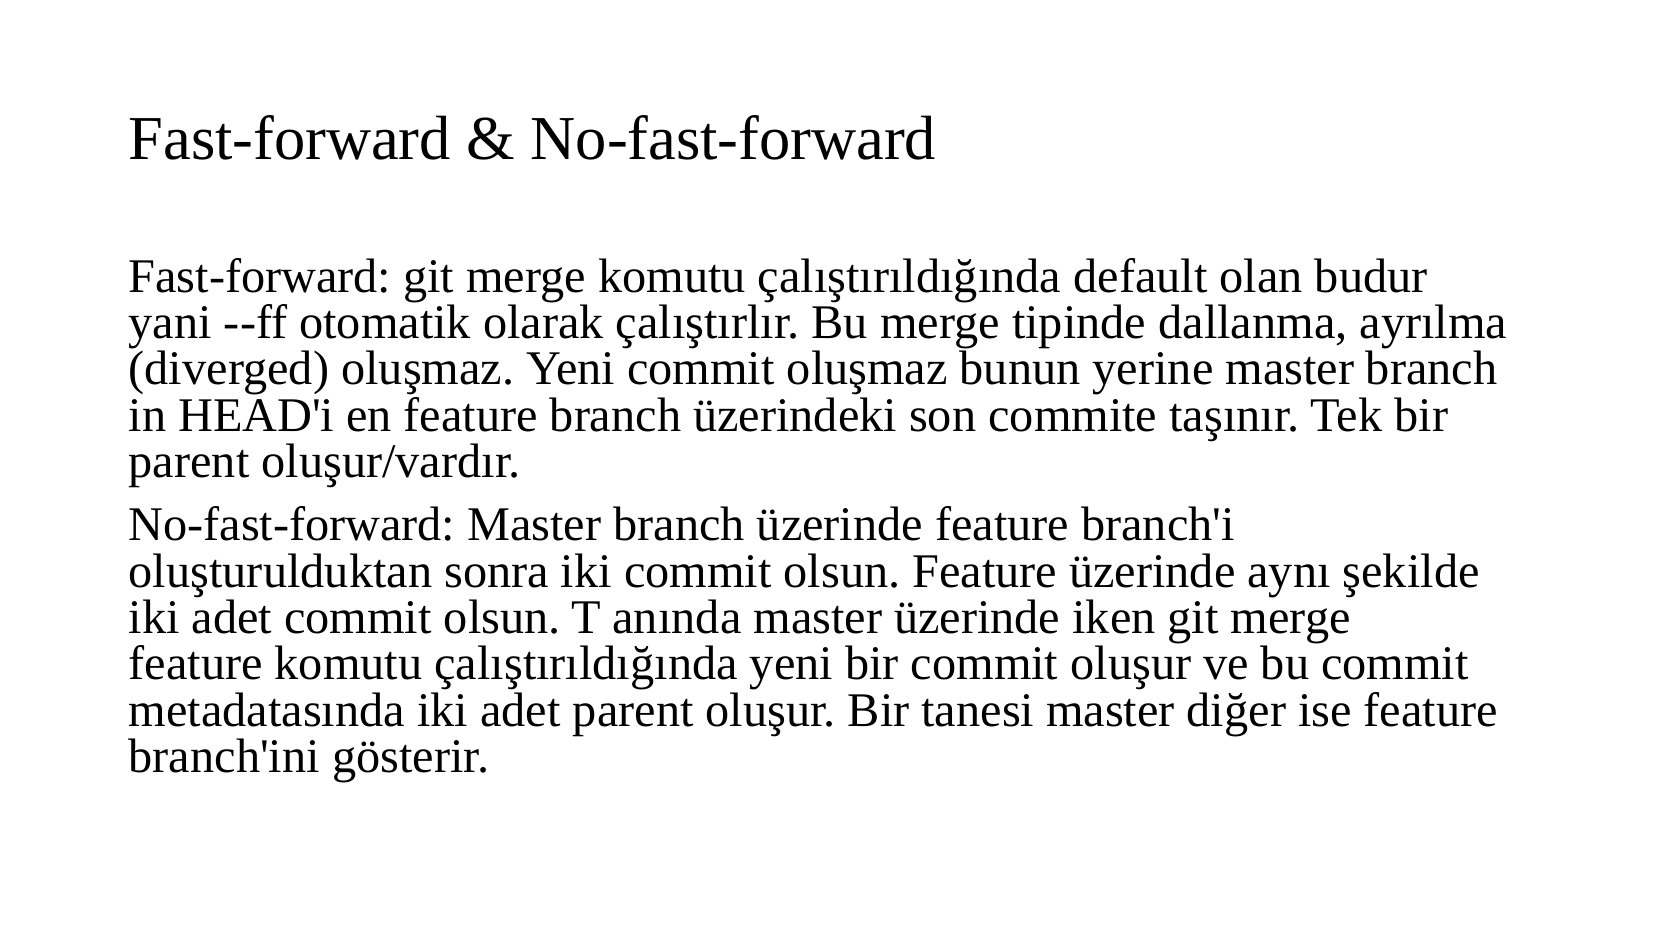

# Fast-forward & No-fast-forward
Fast-forward: git merge komutu çalıştırıldığında default olan budur yani --ff otomatik olarak çalıştırlır. Bu merge tipinde dallanma, ayrılma (diverged) oluşmaz. Yeni commit oluşmaz bunun yerine master branch in HEAD'i en feature branch üzerindeki son commite taşınır. Tek bir parent oluşur/vardır.
No-fast-forward: Master branch üzerinde feature branch'i oluşturulduktan sonra iki commit olsun. Feature üzerinde aynı şekilde iki adet commit olsun. T anında master üzerinde iken git merge feature komutu çalıştırıldığında yeni bir commit oluşur ve bu commit metadatasında iki adet parent oluşur. Bir tanesi master diğer ise feature branch'ini gösterir.